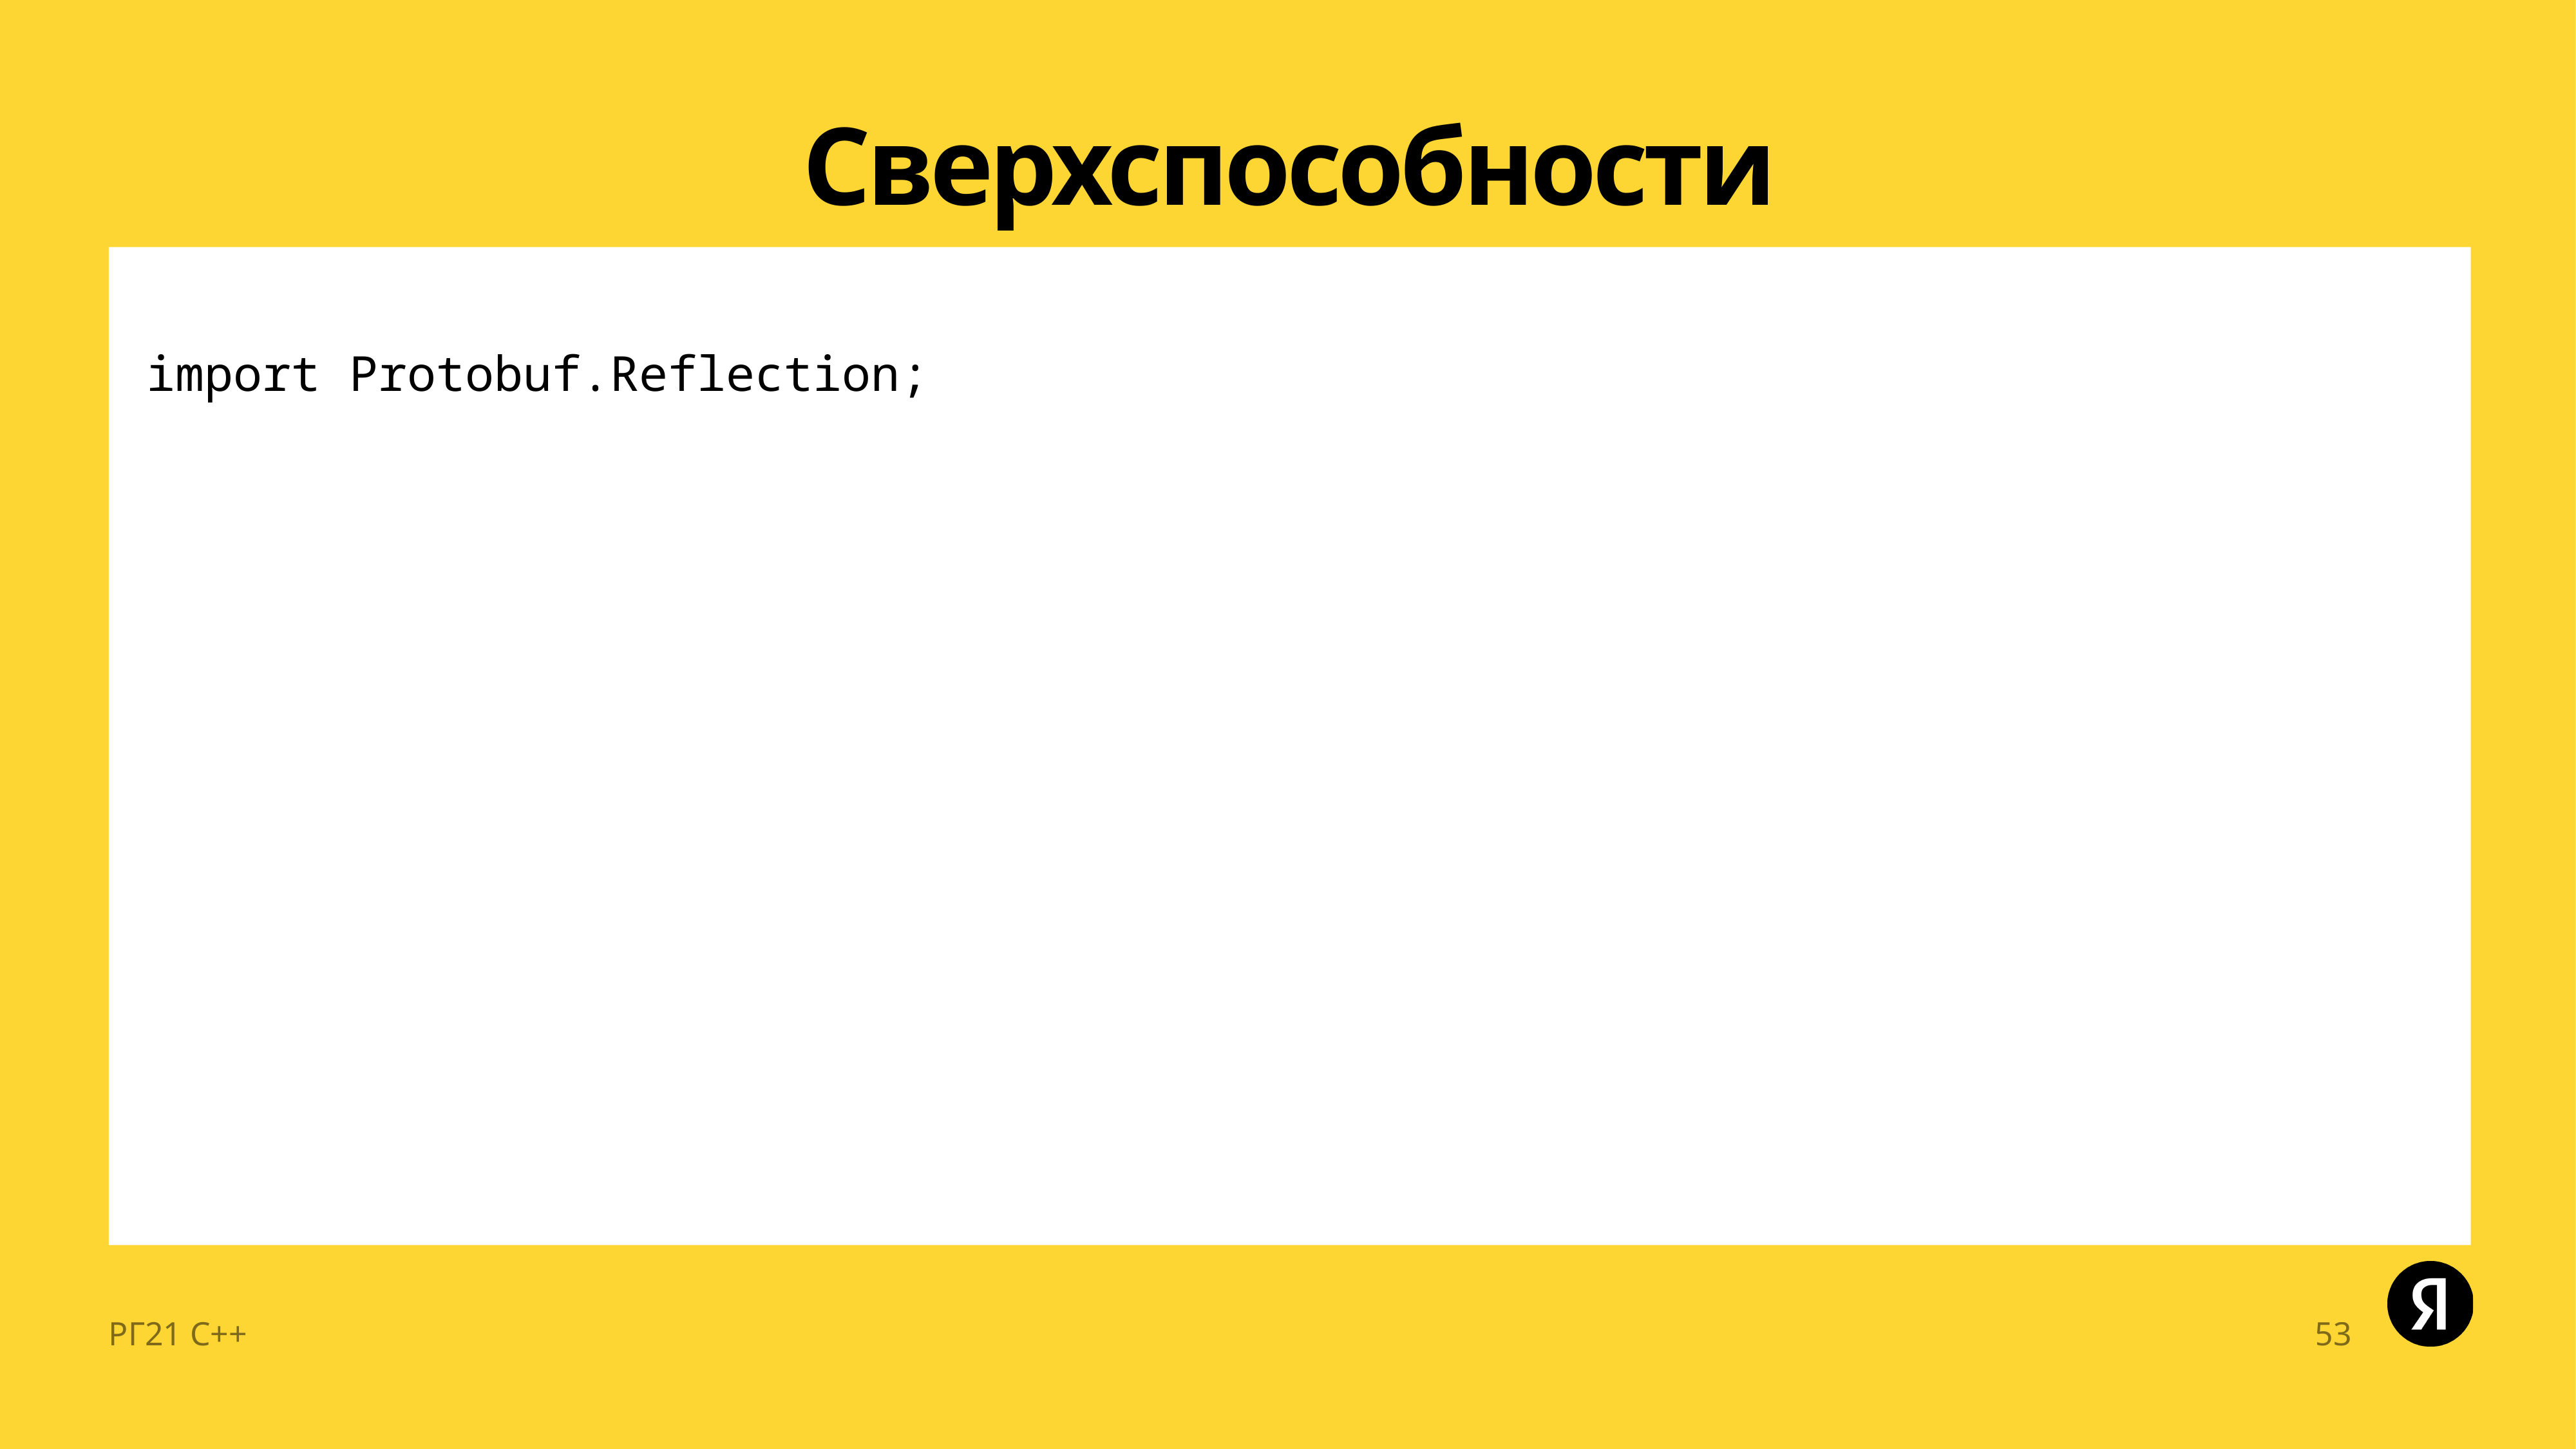

Сверхспособности
# import Protobuf.Reflection;
РГ21 C++
53